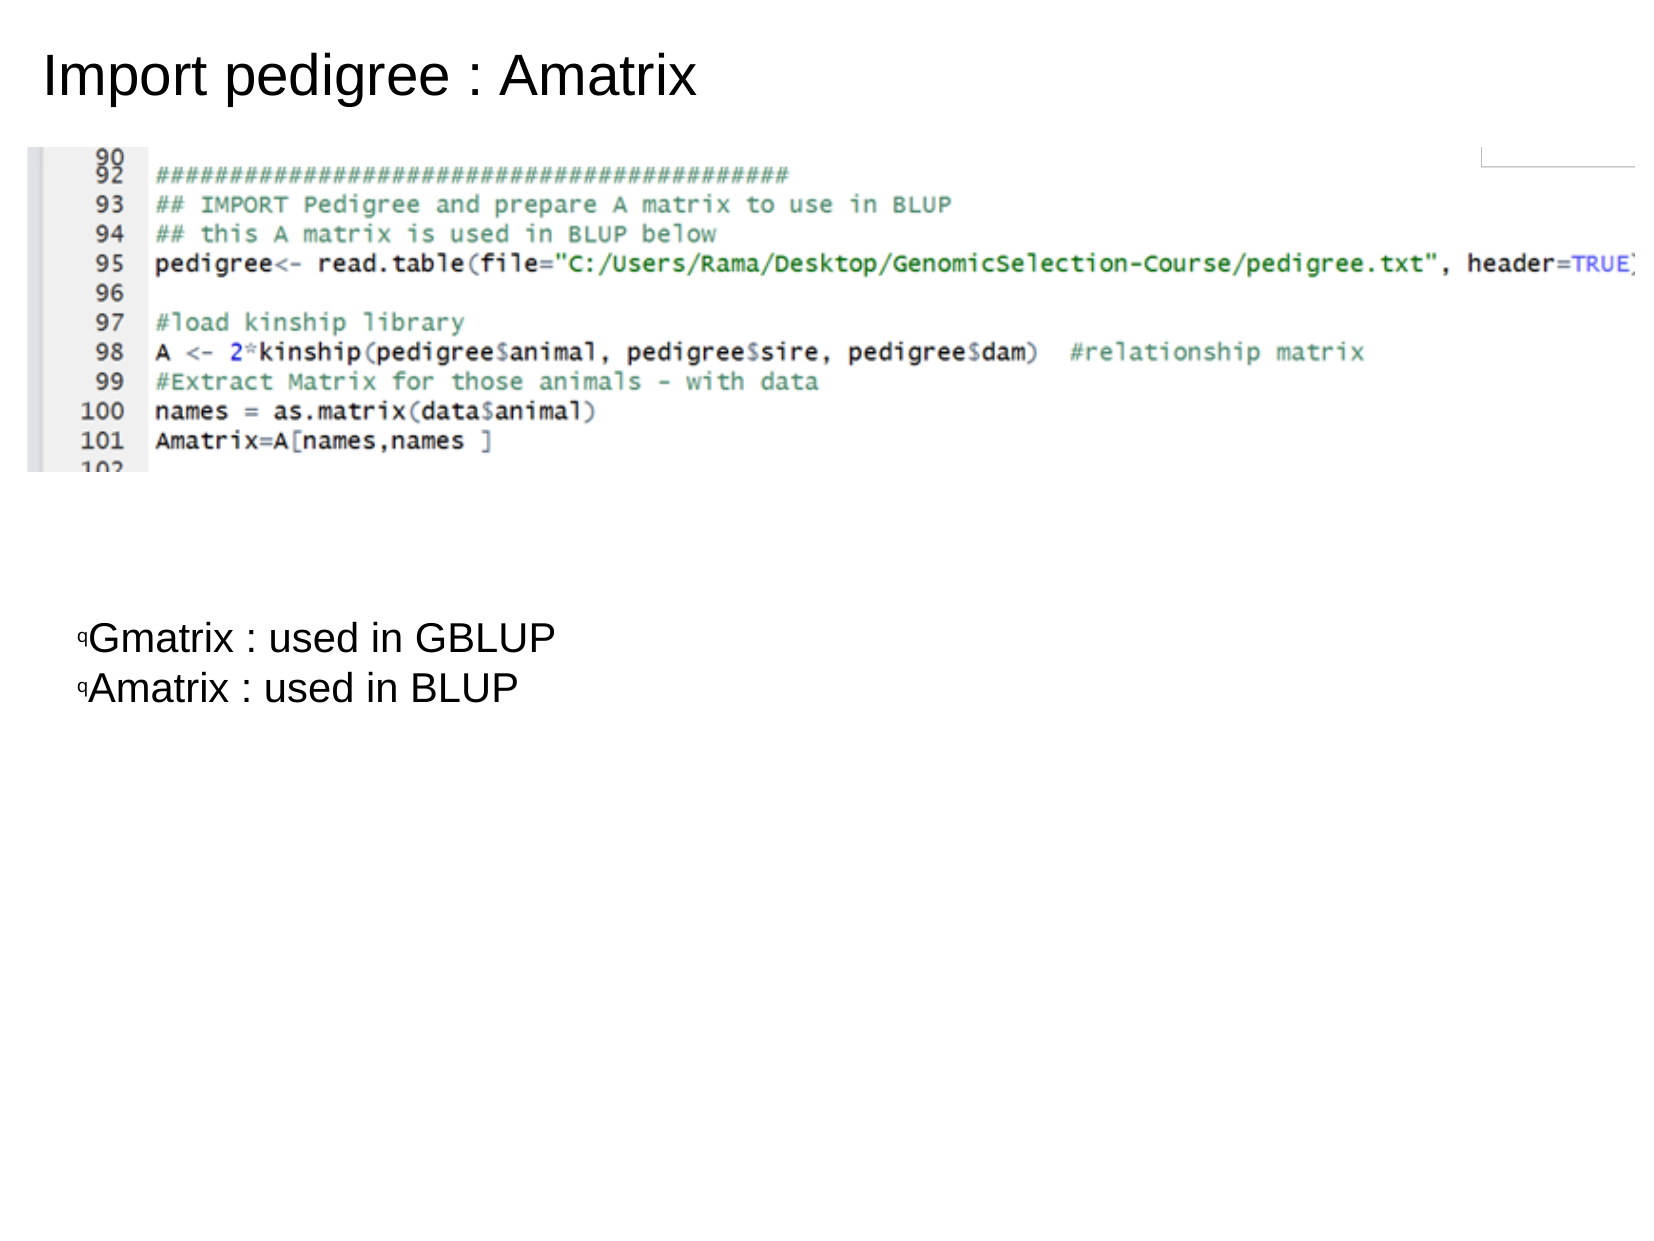

Import pedigree : Amatrix
Gmatrix : used in GBLUP
Amatrix : used in BLUP